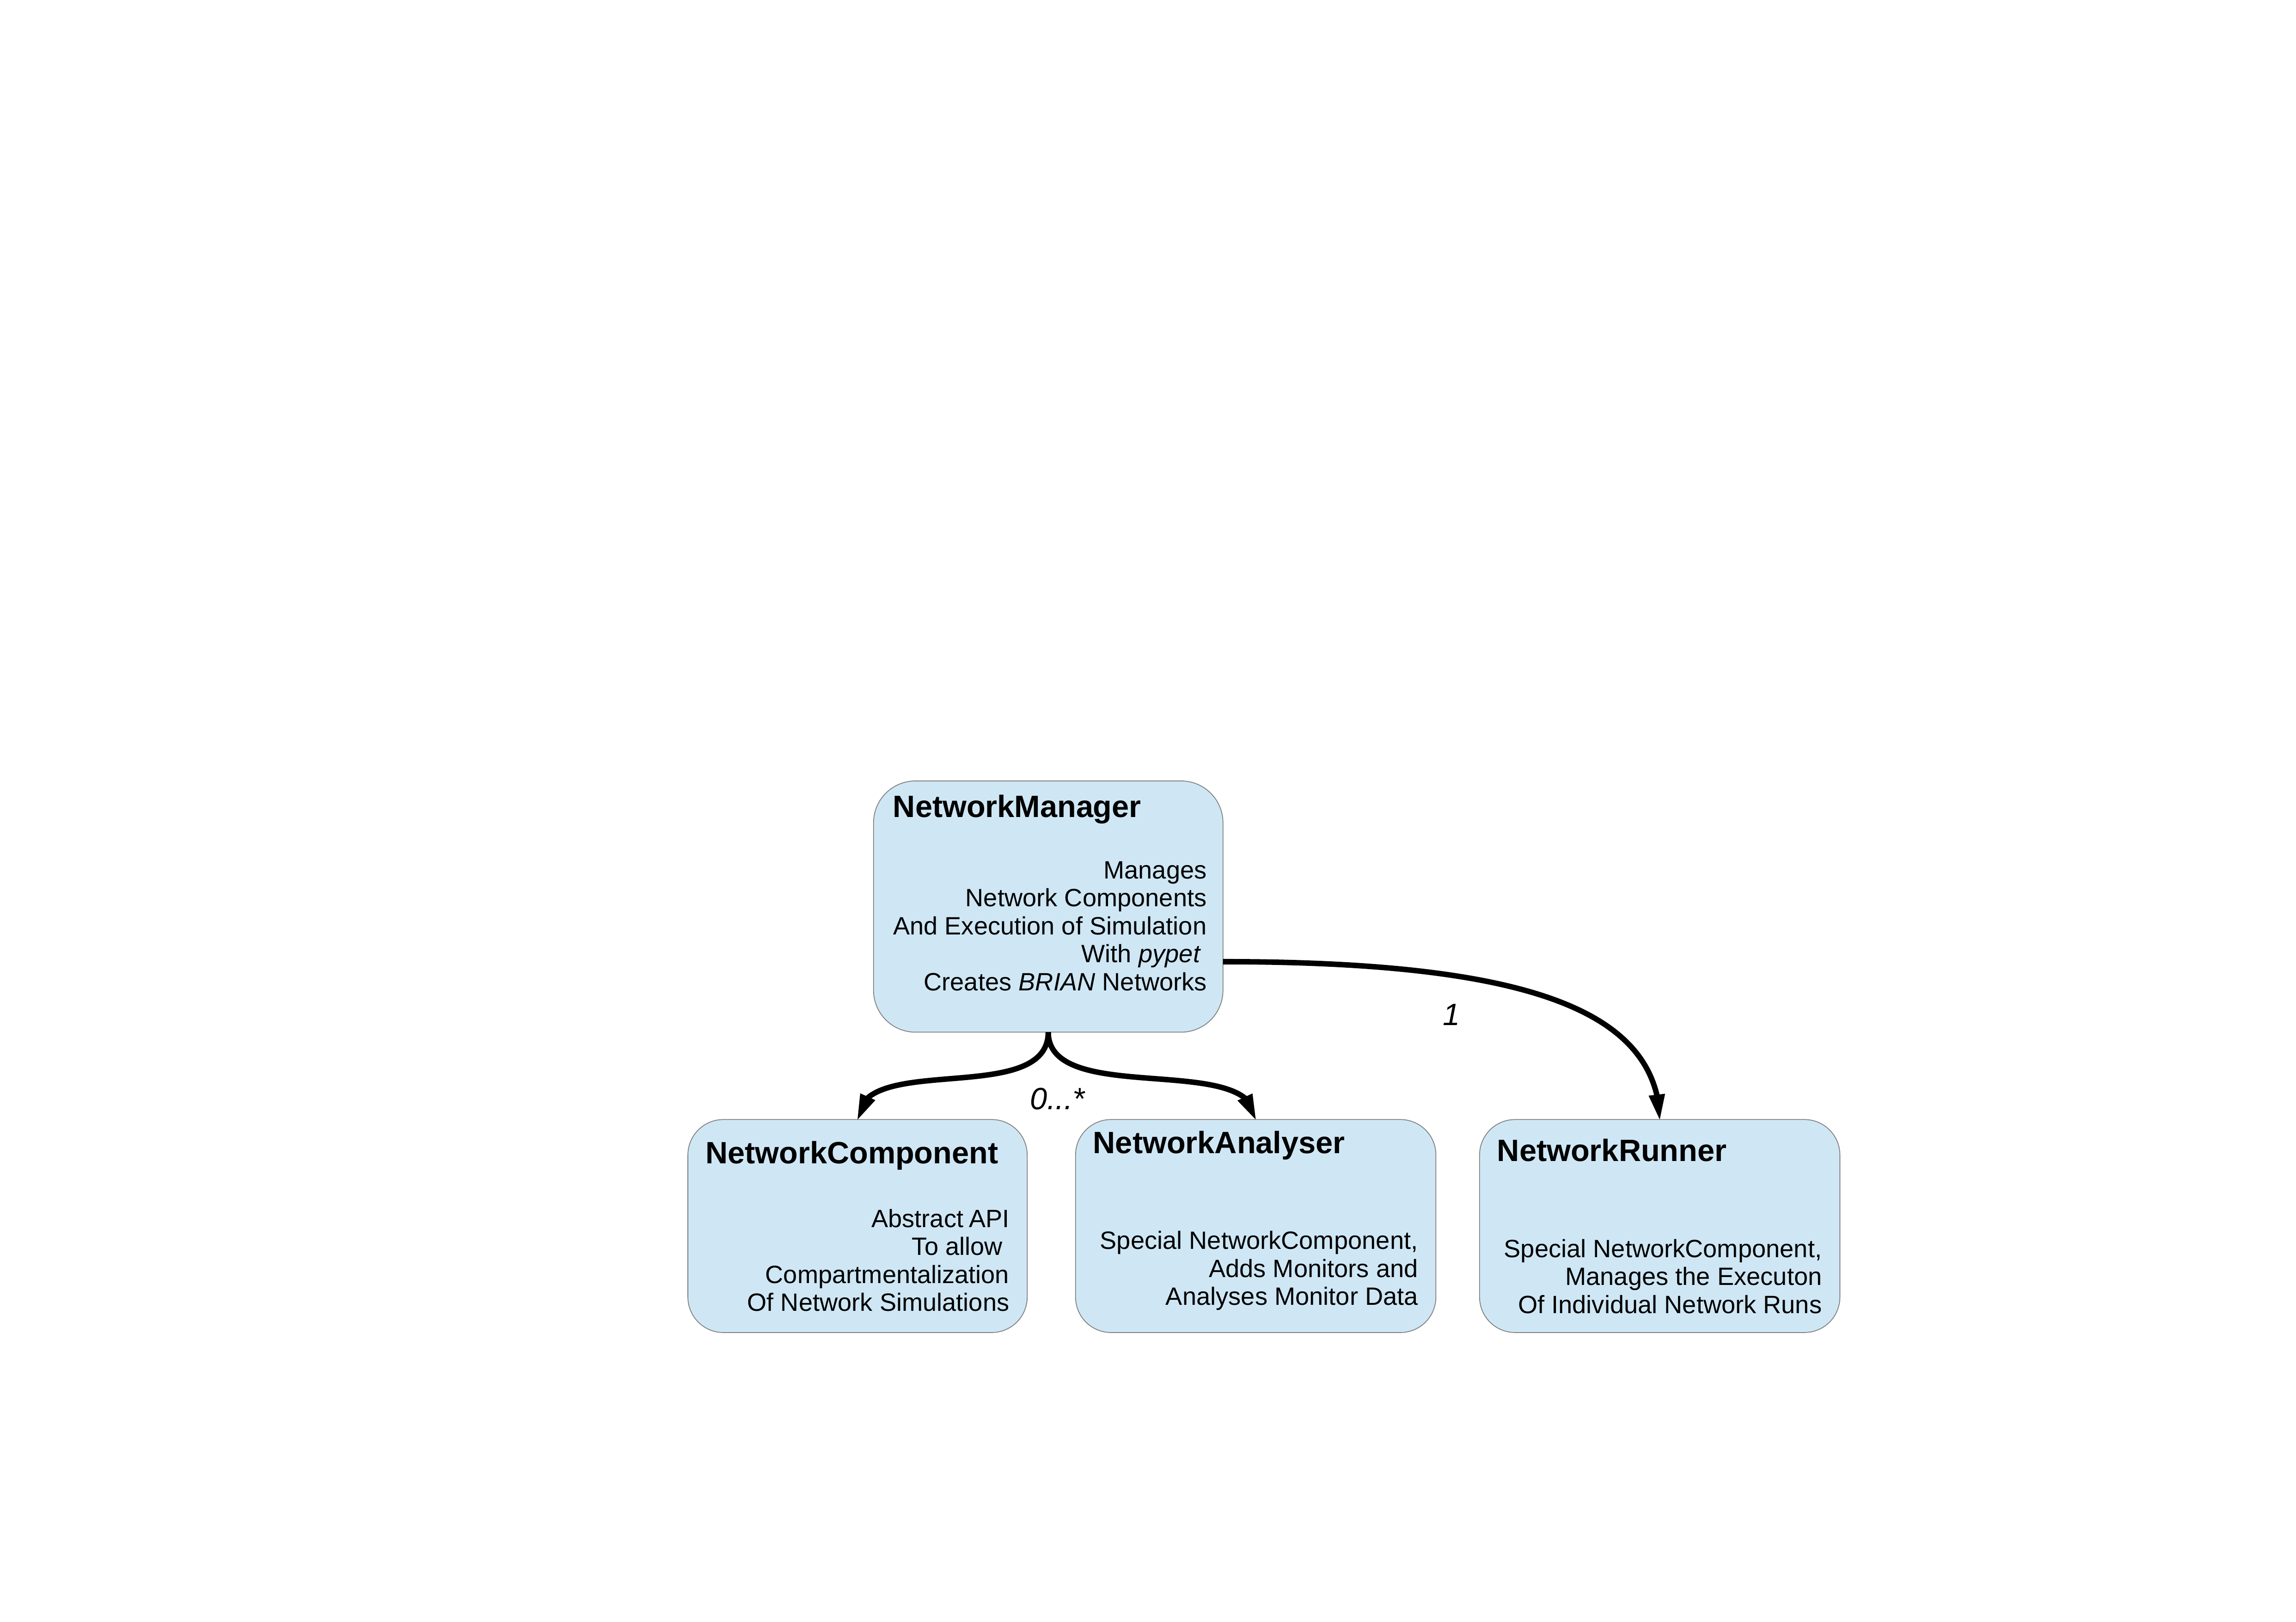

NetworkManager
Manages
Network Components
And Execution of Simulation
With pypet
Creates BRIAN Networks
1
0...*
NetworkComponent
Abstract API
To allow
Compartmentalization
Of Network Simulations
NetworkAnalyser
Special NetworkComponent,
Adds Monitors and
Analyses Monitor Data
NetworkRunner
Special NetworkComponent,
Manages the Executon
Of Individual Network Runs